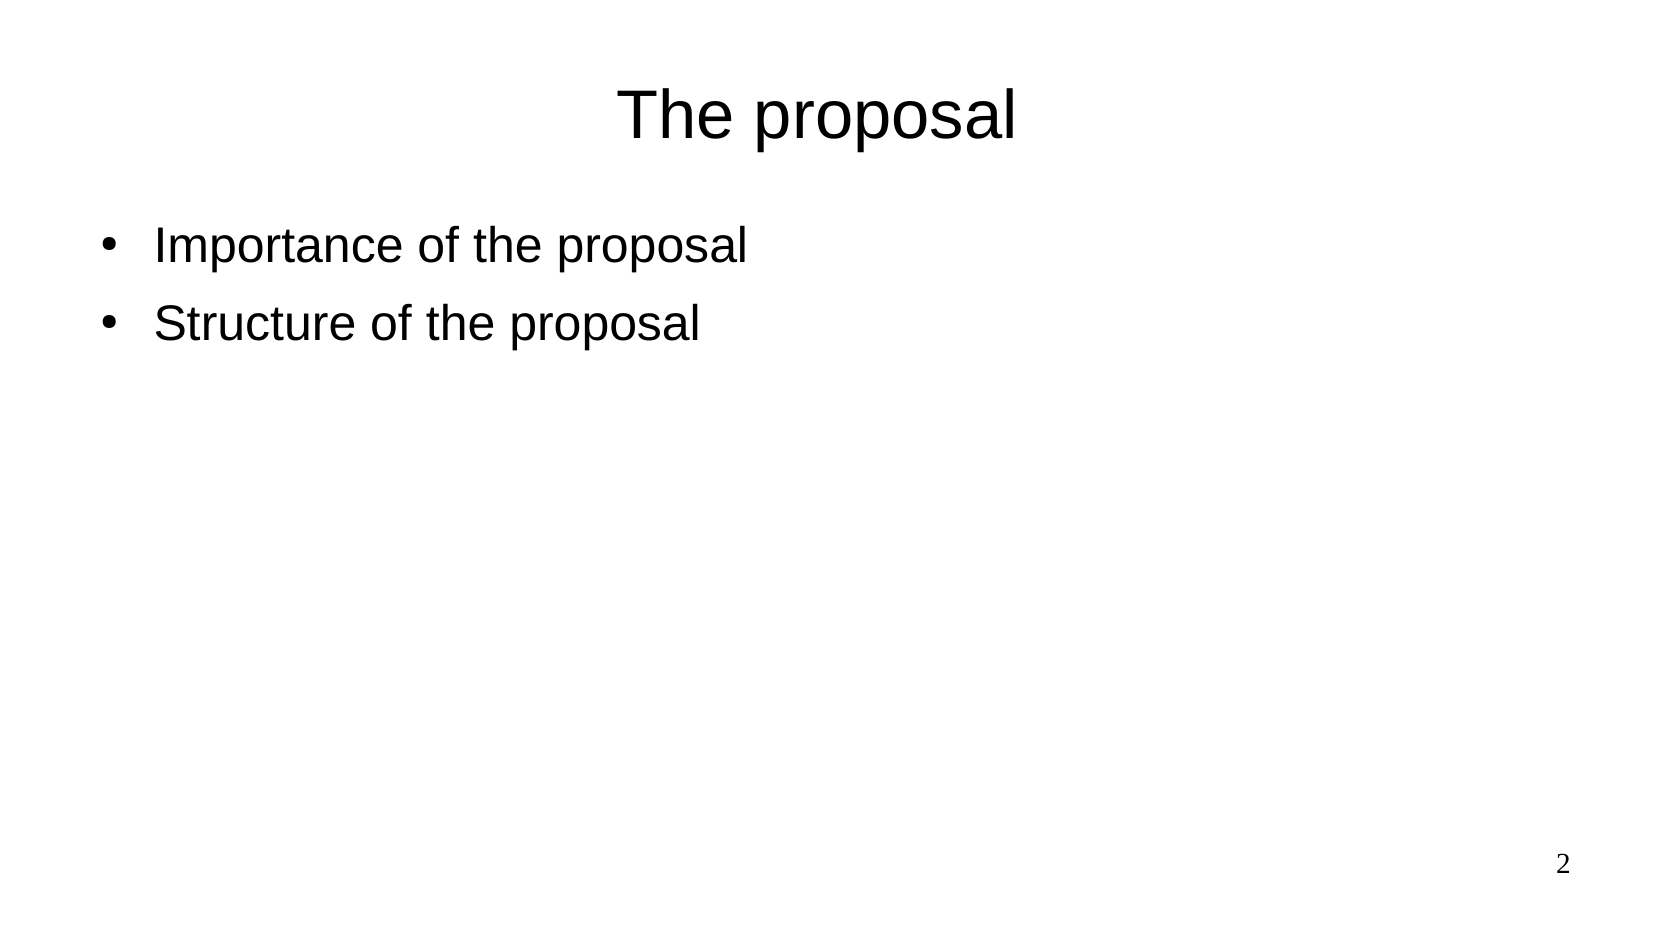

# The proposal
Importance of the proposal
Structure of the proposal
2